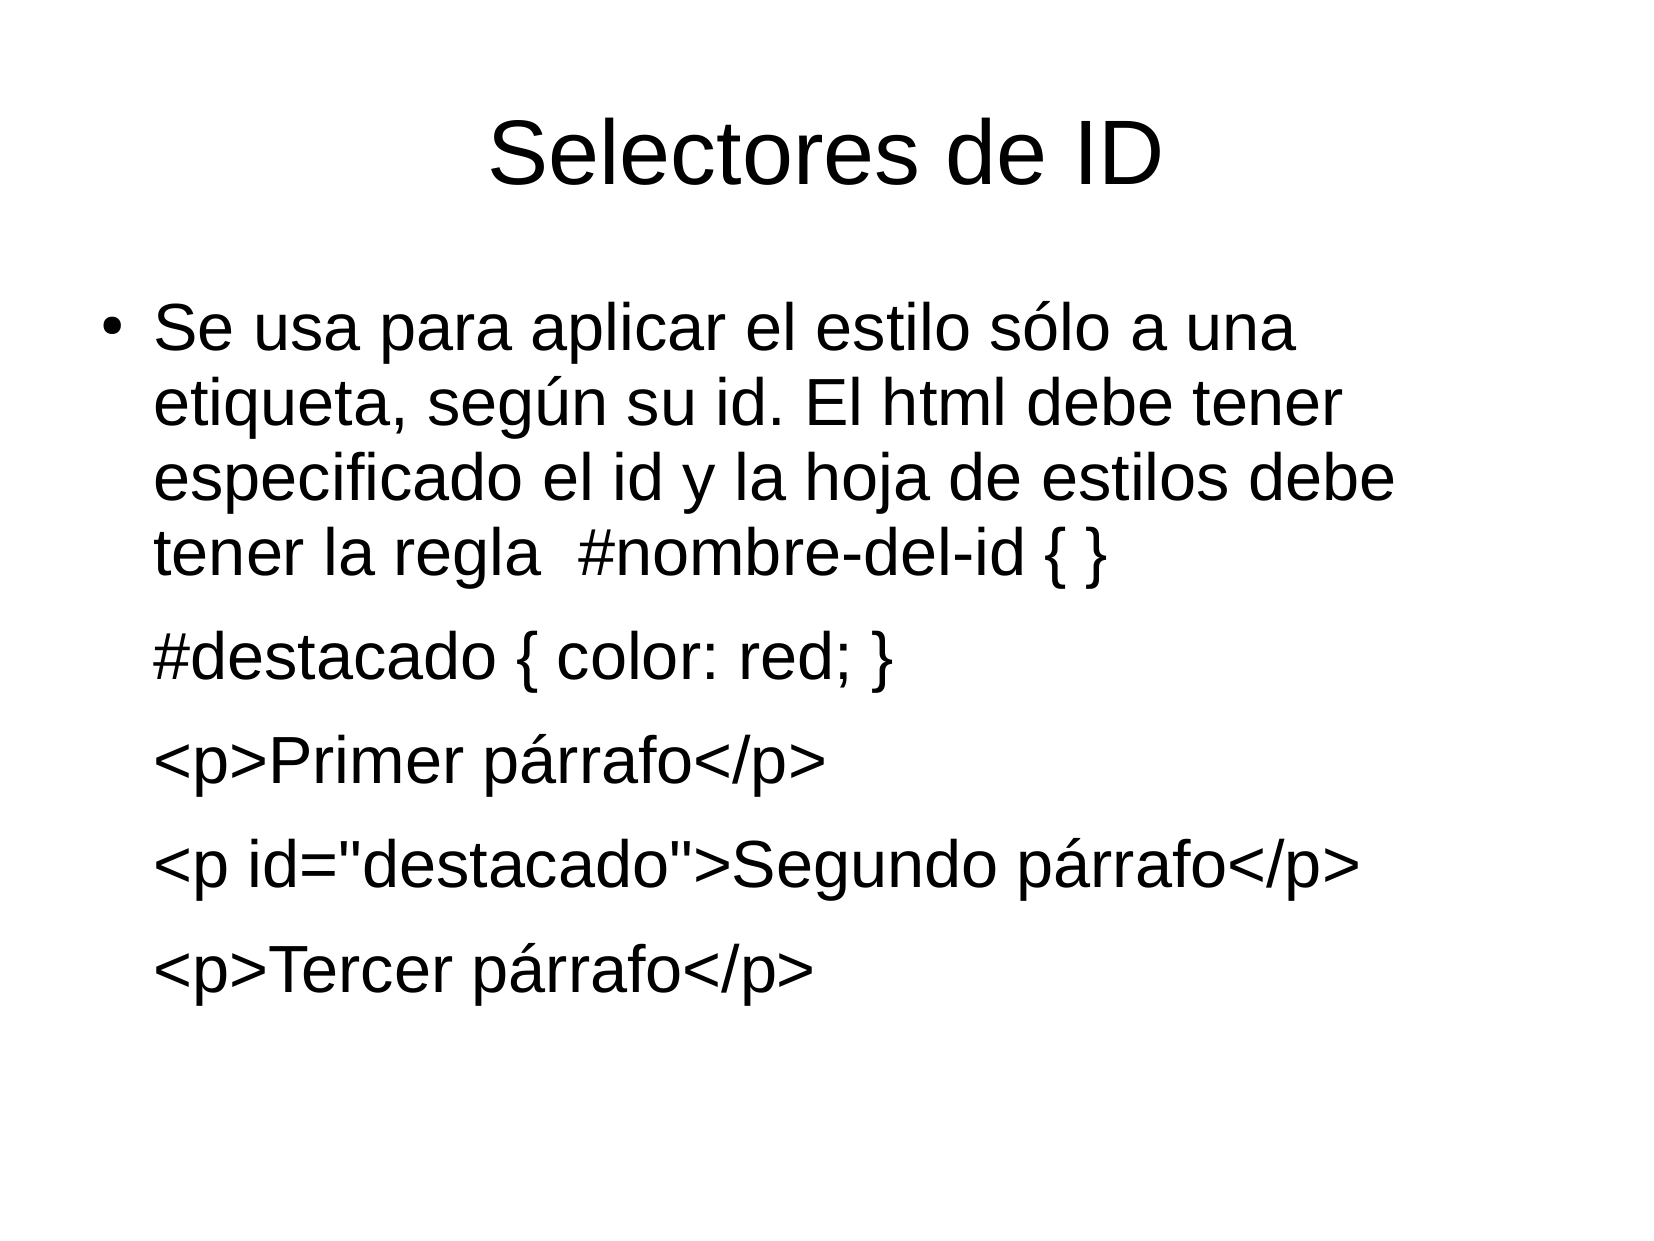

# Selectores de ID
Se usa para aplicar el estilo sólo a una etiqueta, según su id. El html debe tener especificado el id y la hoja de estilos debe tener la regla #nombre-del-id { }
#destacado { color: red; }
<p>Primer párrafo</p>
<p id="destacado">Segundo párrafo</p>
<p>Tercer párrafo</p>